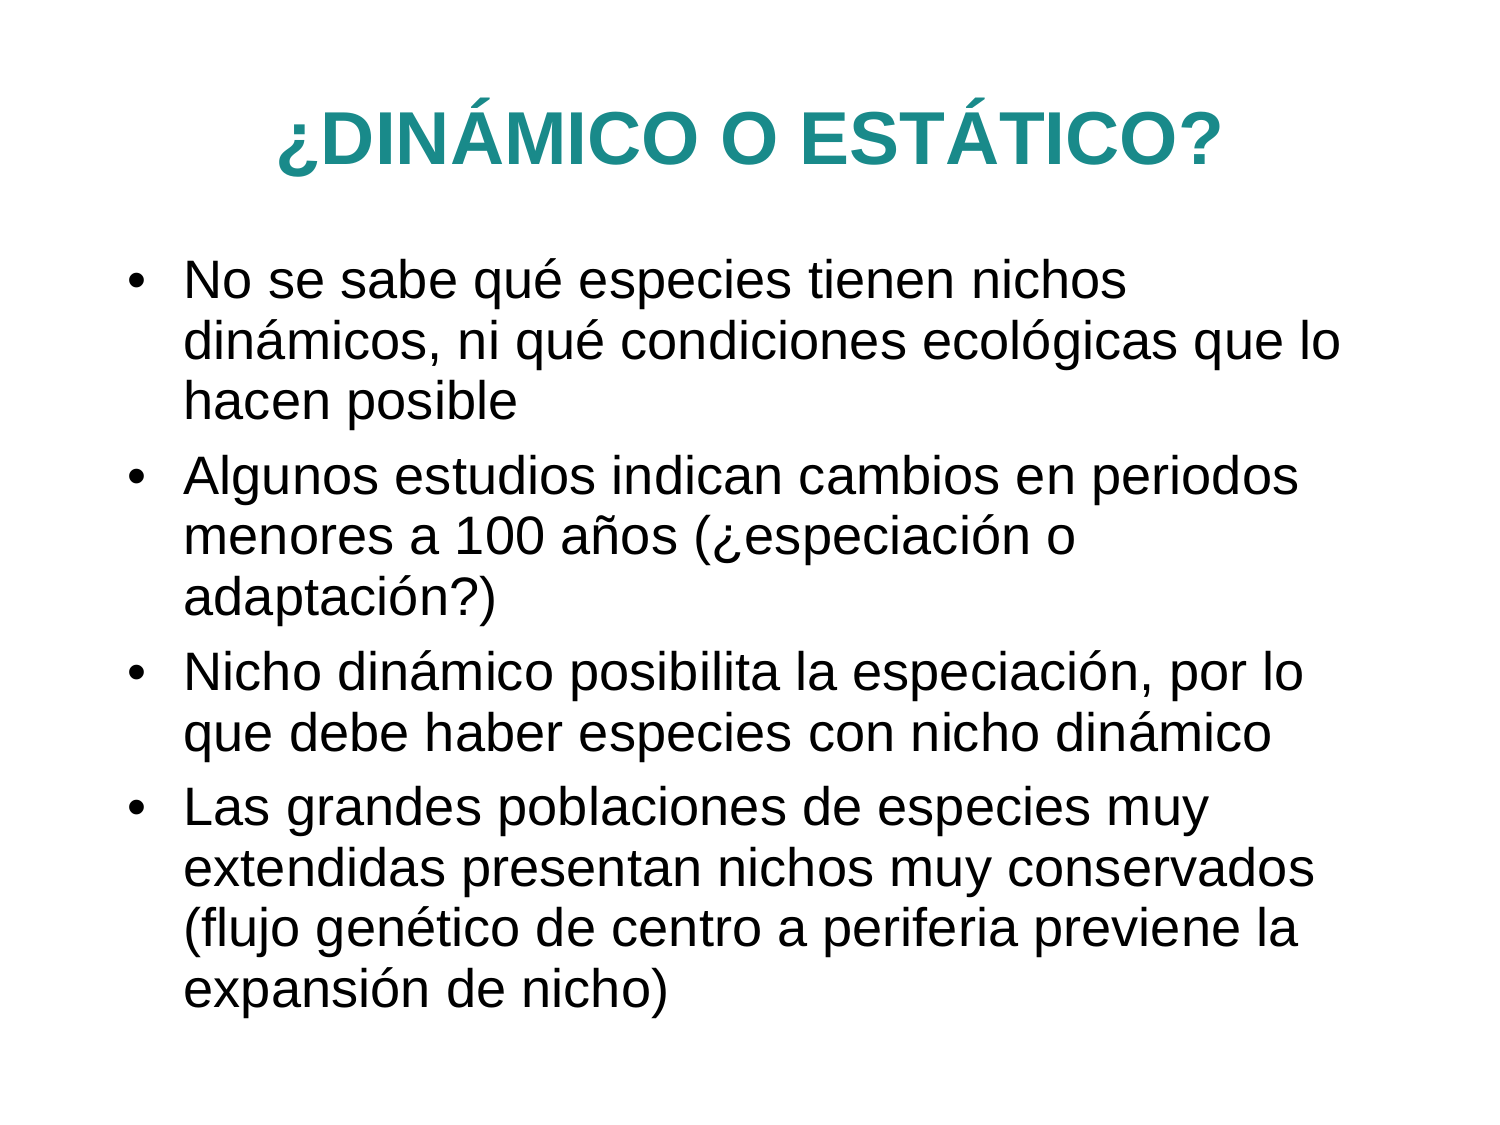

# ¿DINÁMICO O ESTÁTICO?
No se sabe qué especies tienen nichos dinámicos, ni qué condiciones ecológicas que lo hacen posible
Algunos estudios indican cambios en periodos menores a 100 años (¿especiación o adaptación?)
Nicho dinámico posibilita la especiación, por lo que debe haber especies con nicho dinámico
Las grandes poblaciones de especies muy extendidas presentan nichos muy conservados (flujo genético de centro a periferia previene la expansión de nicho)